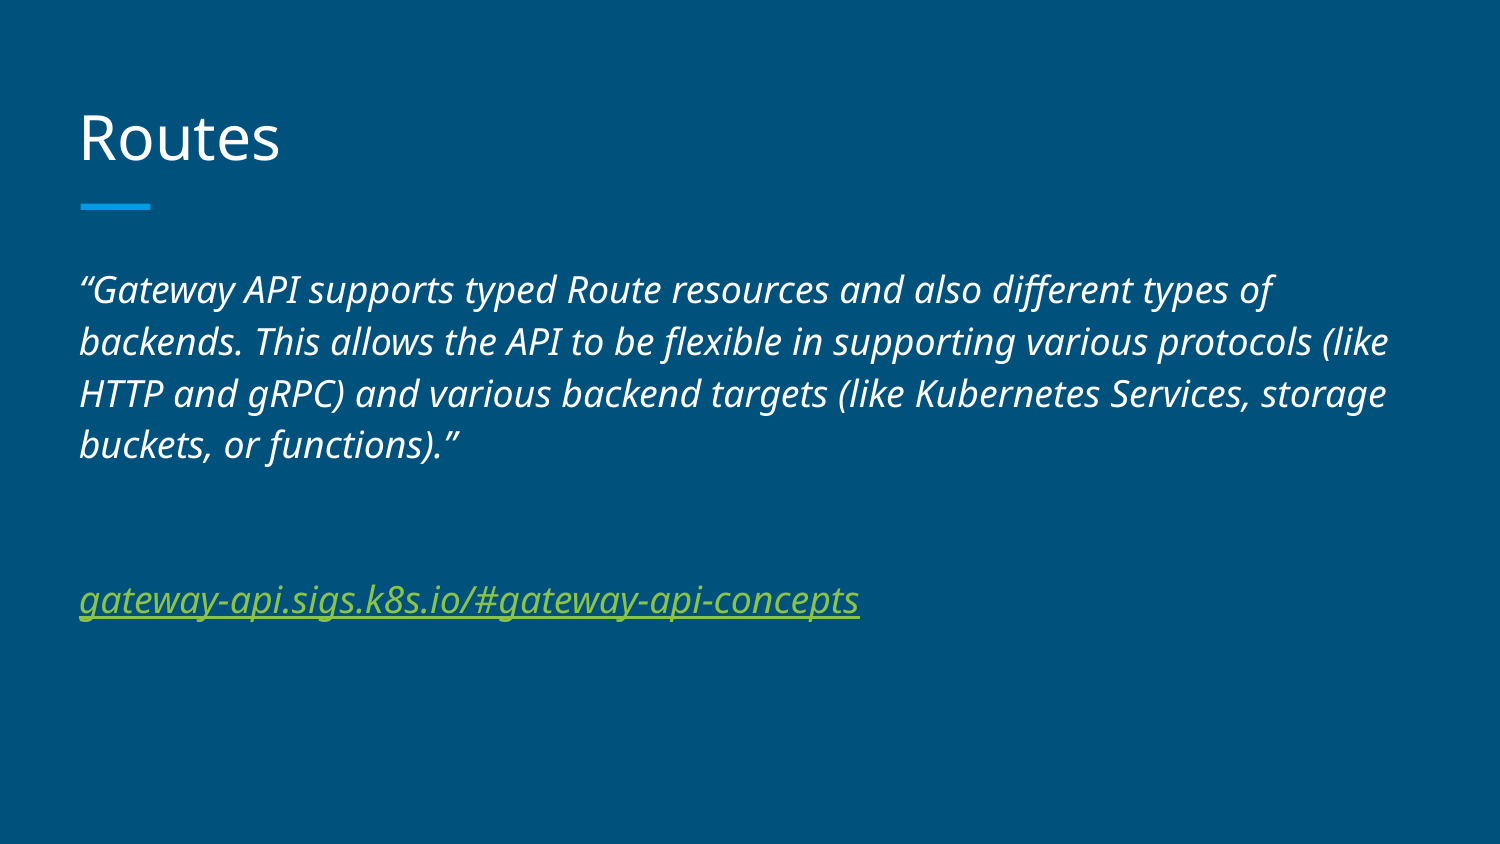

# Routes
“Gateway API supports typed Route resources and also different types of backends. This allows the API to be flexible in supporting various protocols (like HTTP and gRPC) and various backend targets (like Kubernetes Services, storage buckets, or functions).”
gateway-api.sigs.k8s.io/#gateway-api-concepts